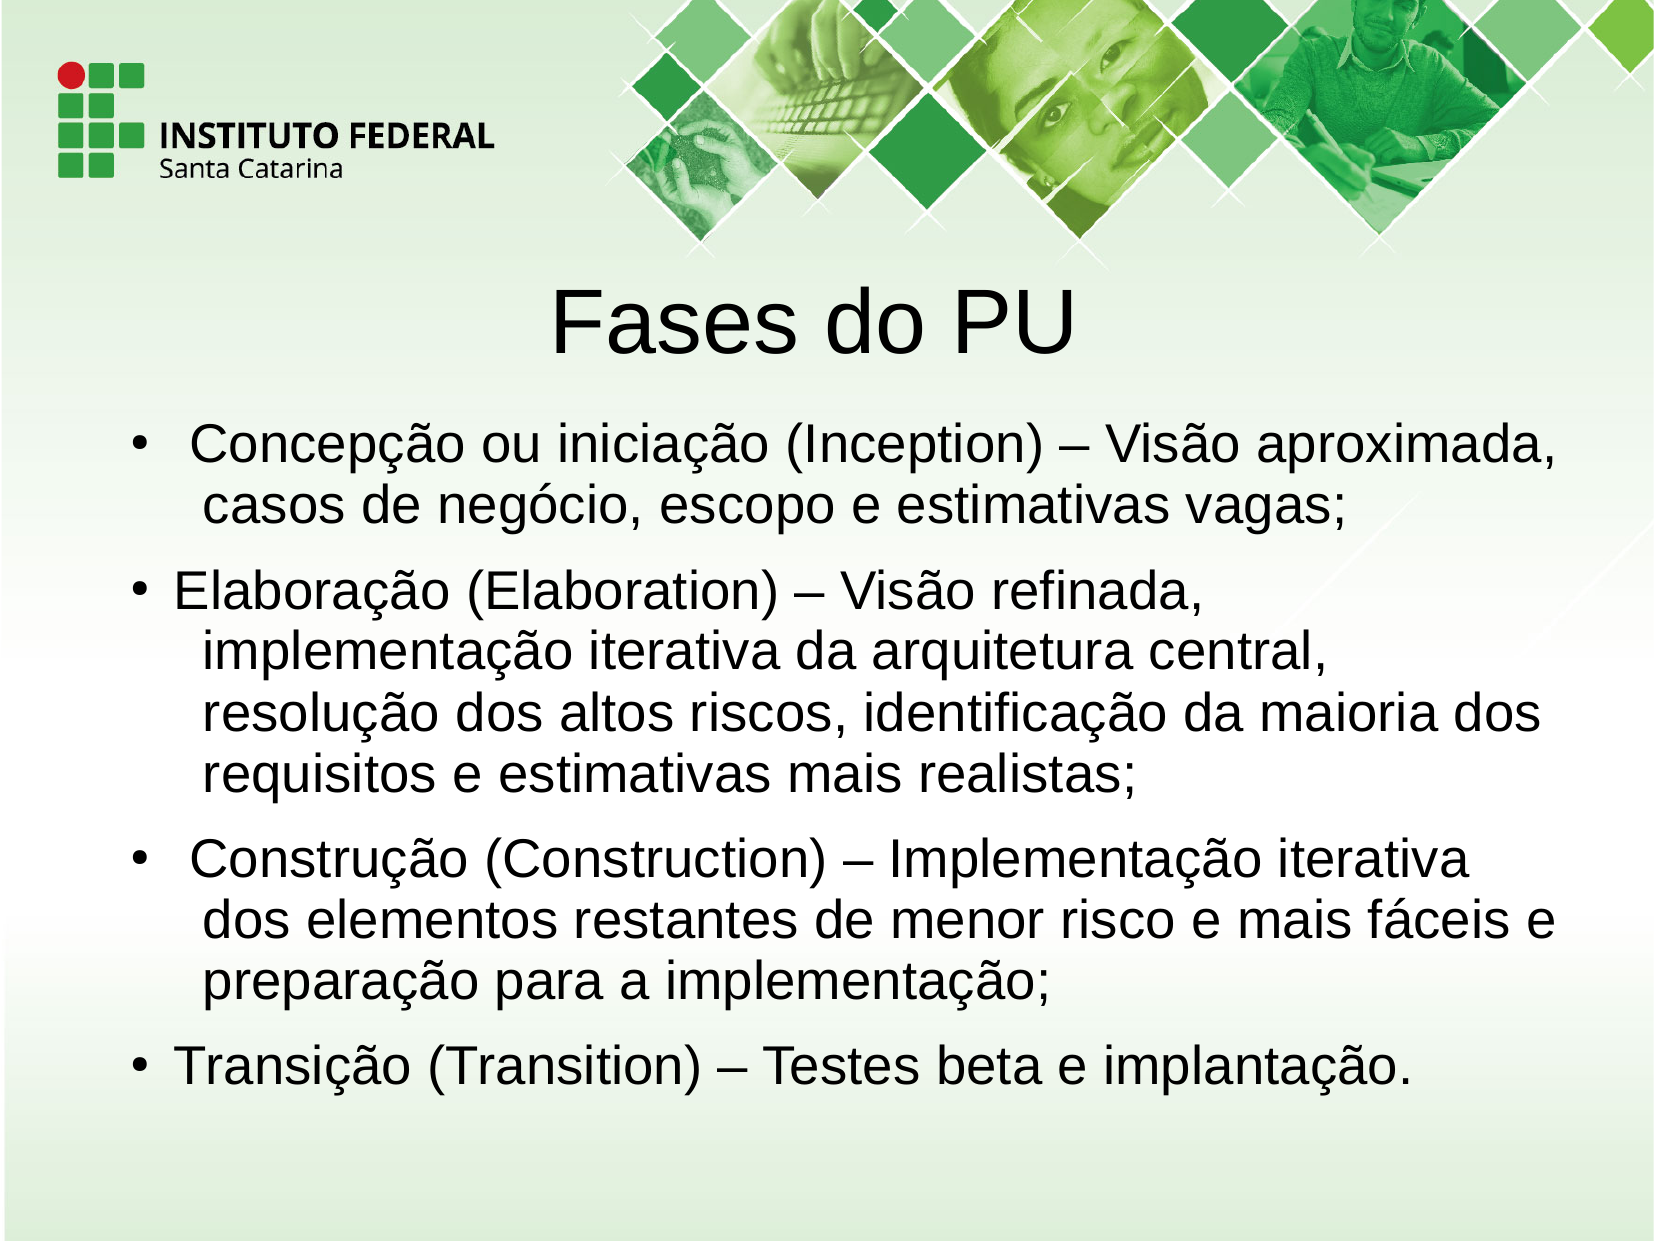

# Fases do PU
 Concepção ou iniciação (Inception) – Visão aproximada, casos de negócio, escopo e estimativas vagas;
Elaboração (Elaboration) – Visão refinada, implementação iterativa da arquitetura central, resolução dos altos riscos, identificação da maioria dos requisitos e estimativas mais realistas;
 Construção (Construction) – Implementação iterativa dos elementos restantes de menor risco e mais fáceis e preparação para a implementação;
Transição (Transition) – Testes beta e implantação.